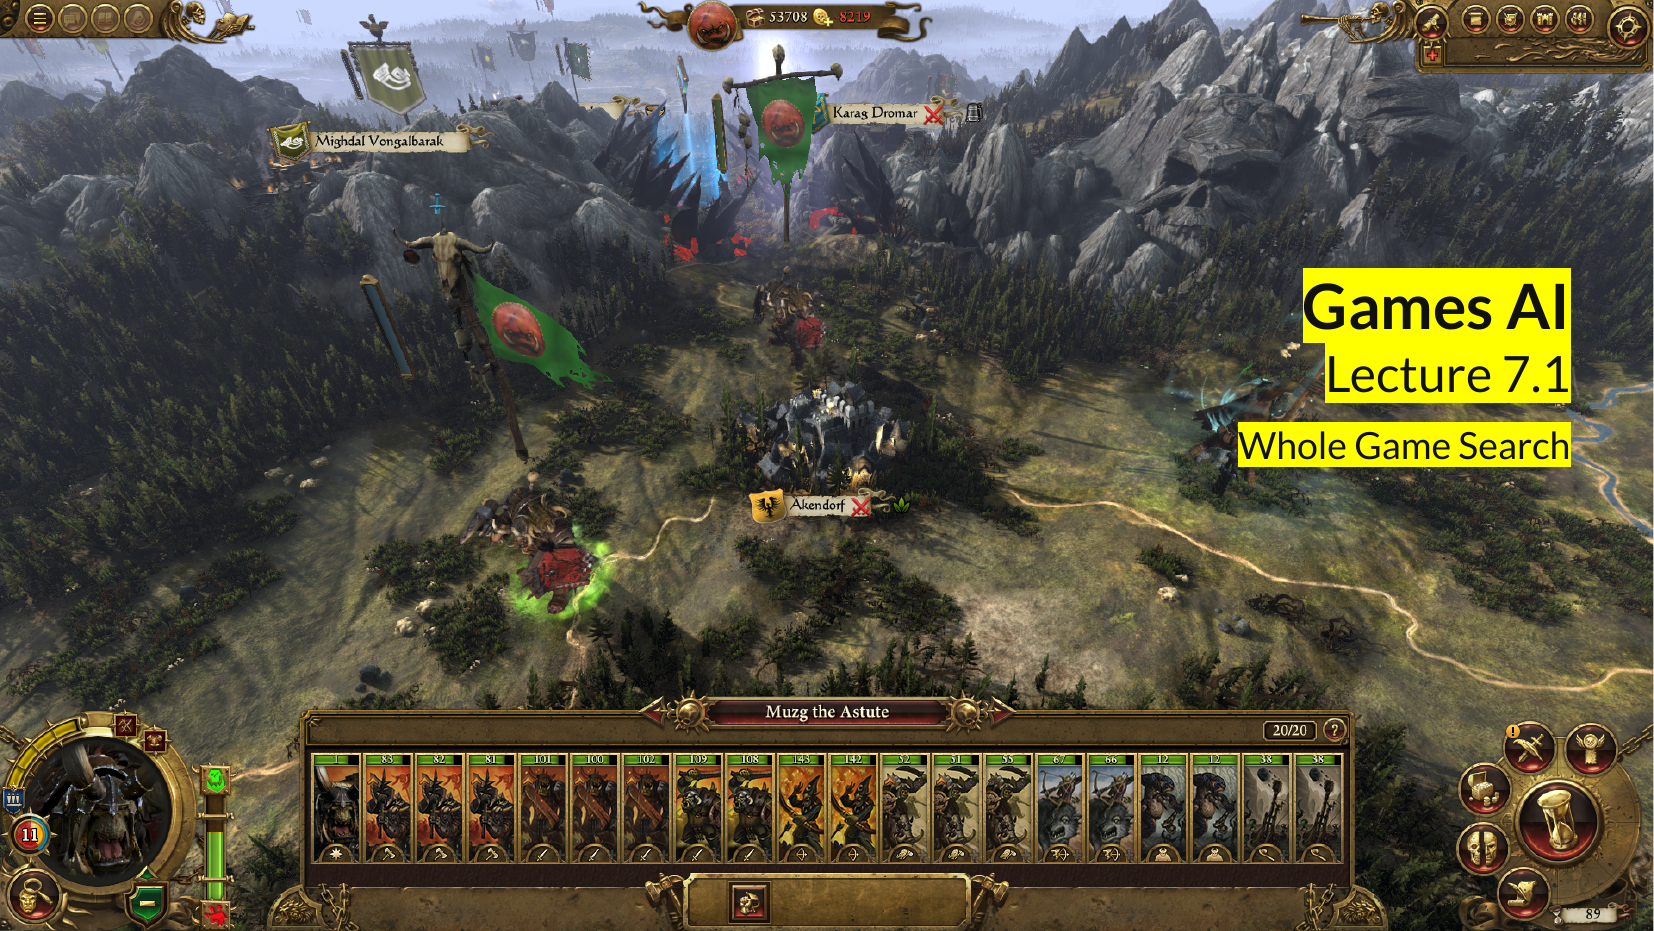

Games AI
Lecture 7.1
Whole Game Search